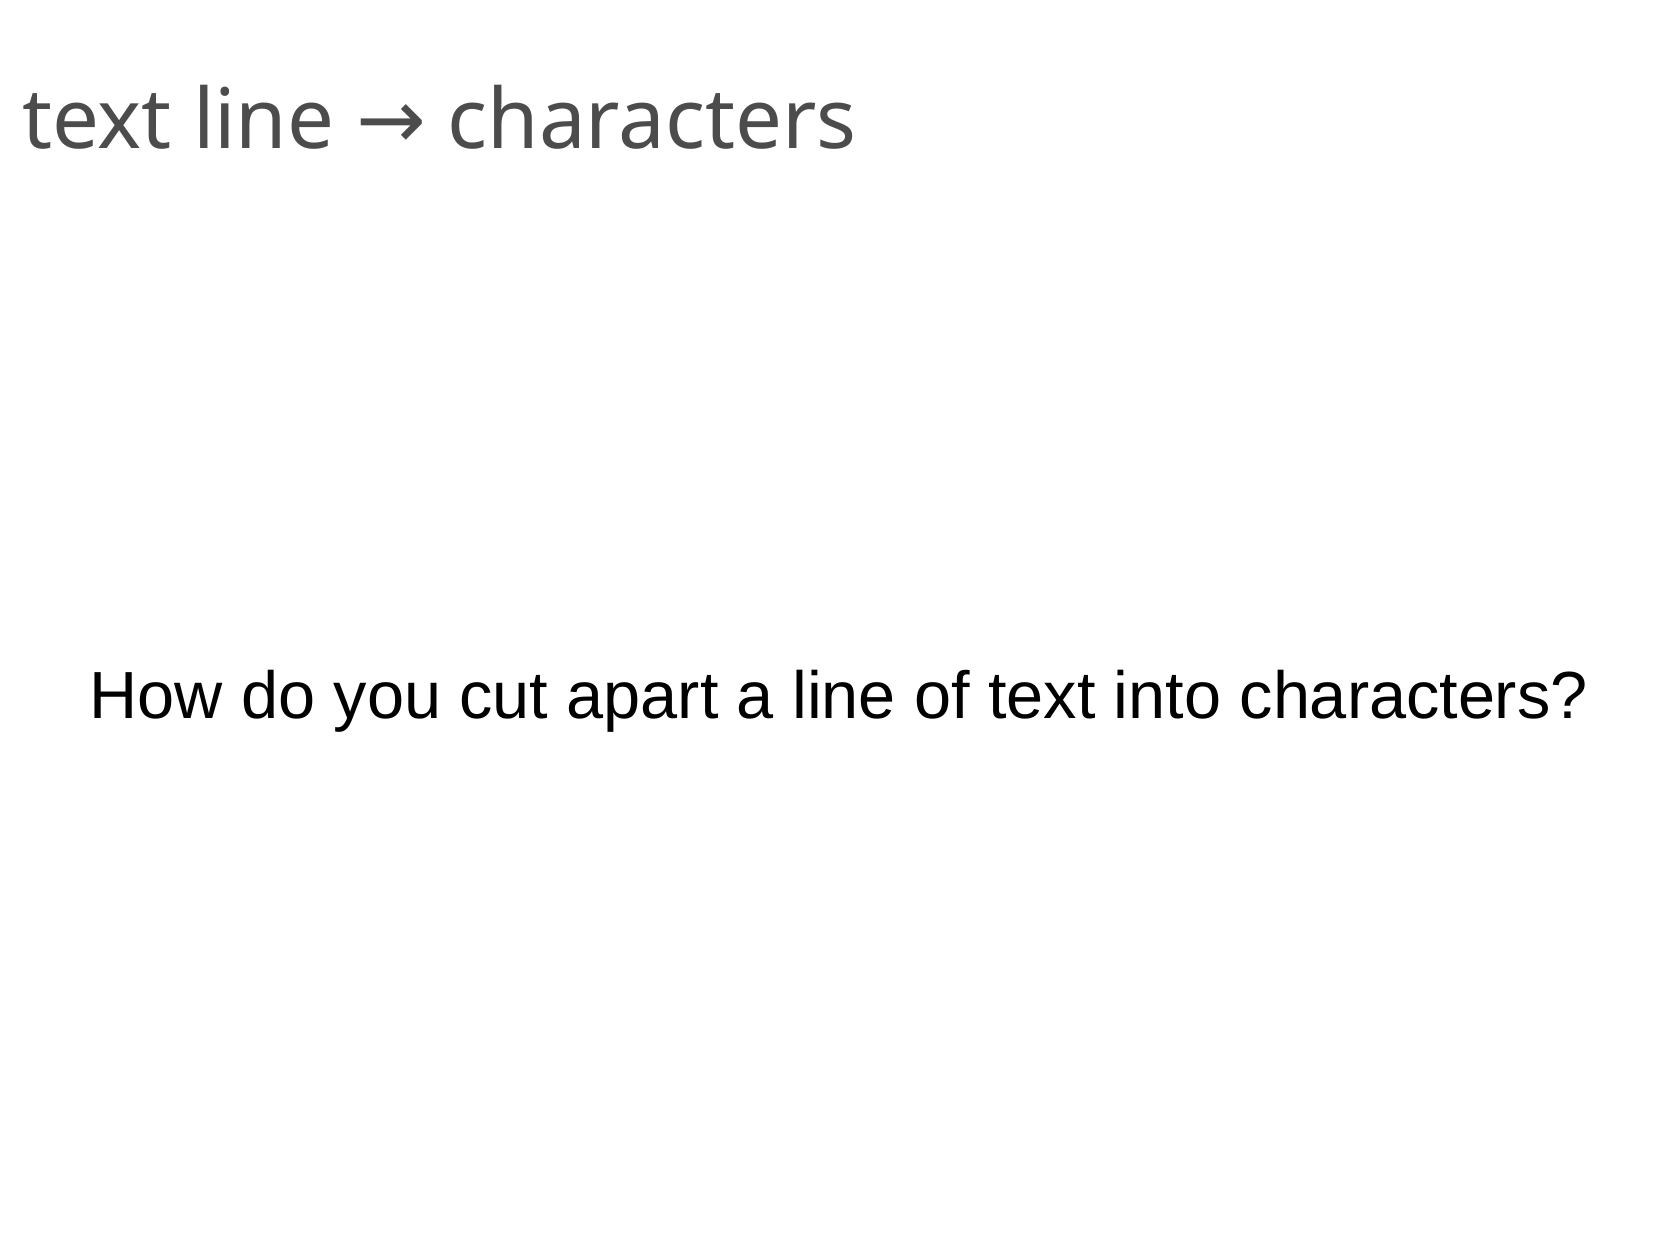

# text line → characters
How do you cut apart a line of text into characters?